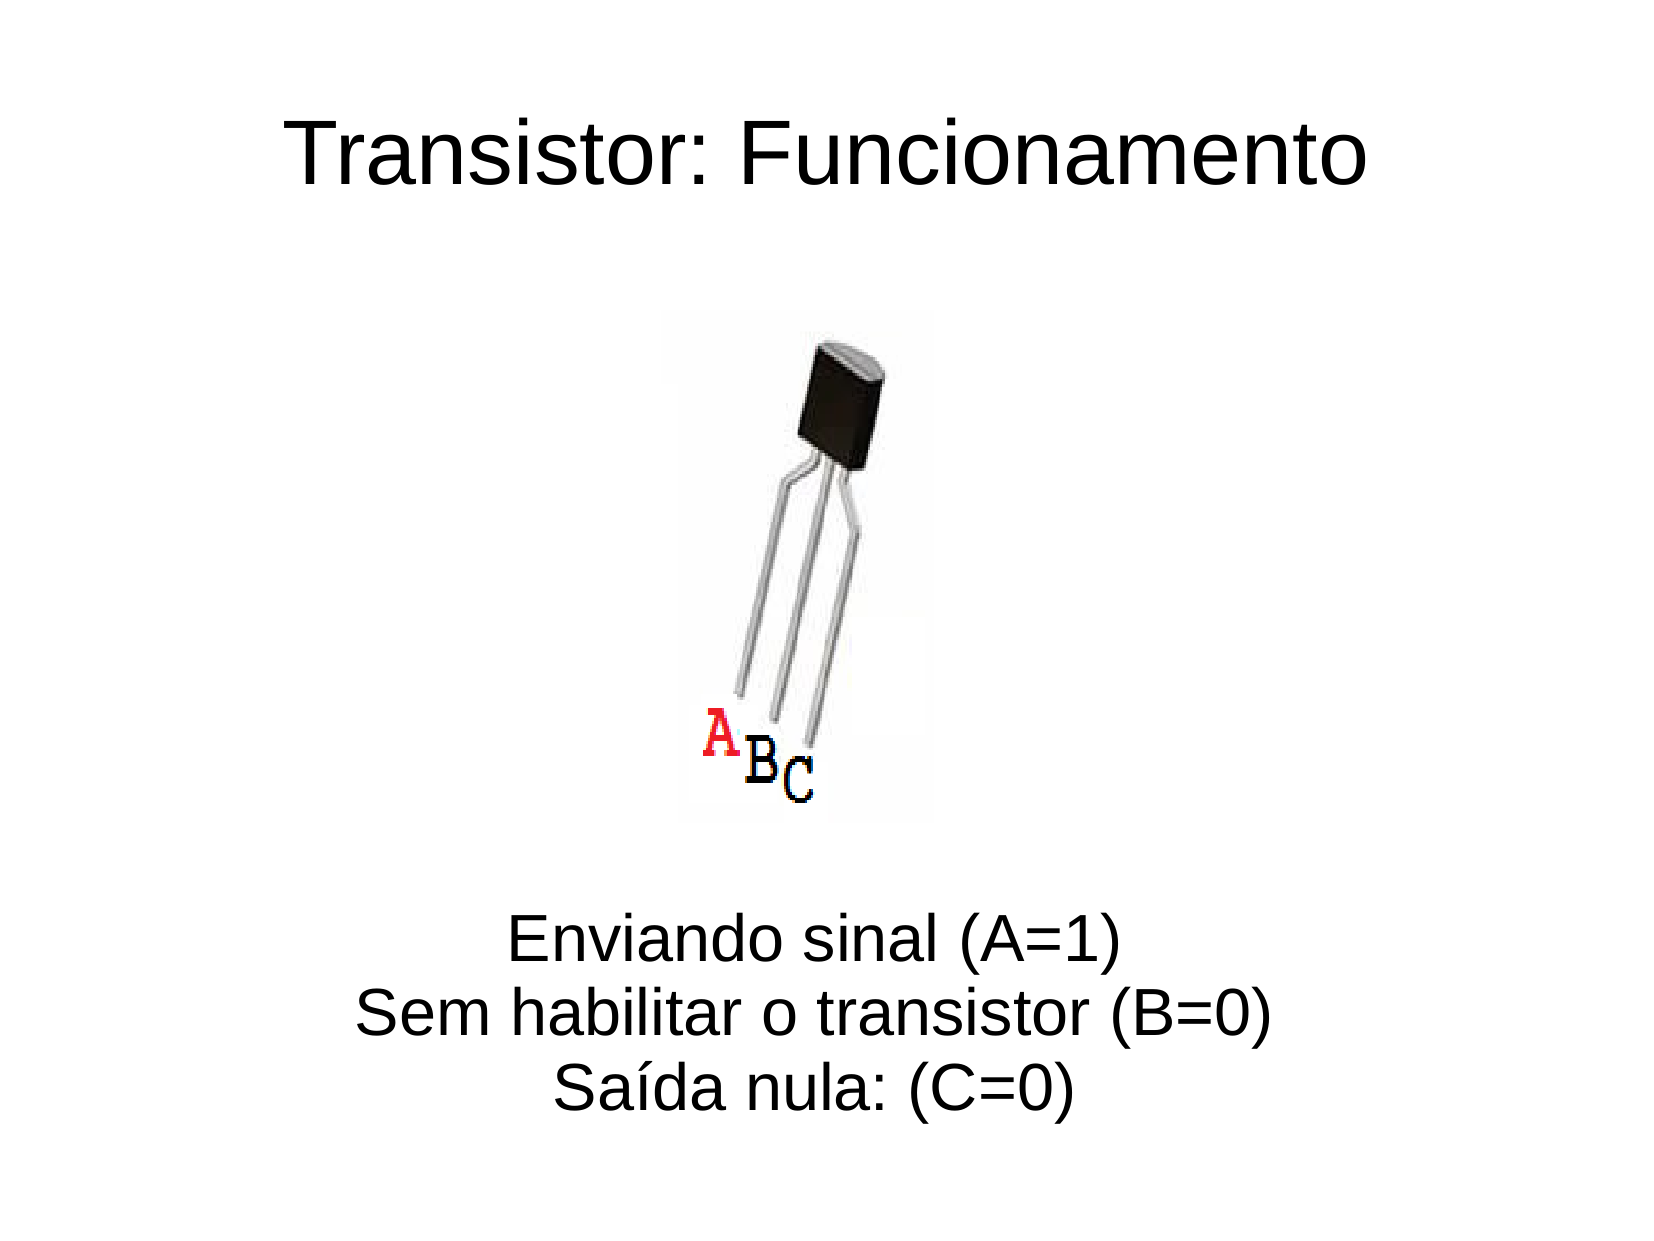

# Transistor: Funcionamento
Enviando sinal (A=1)
Sem habilitar o transistor (B=0)
Saída nula: (C=0)